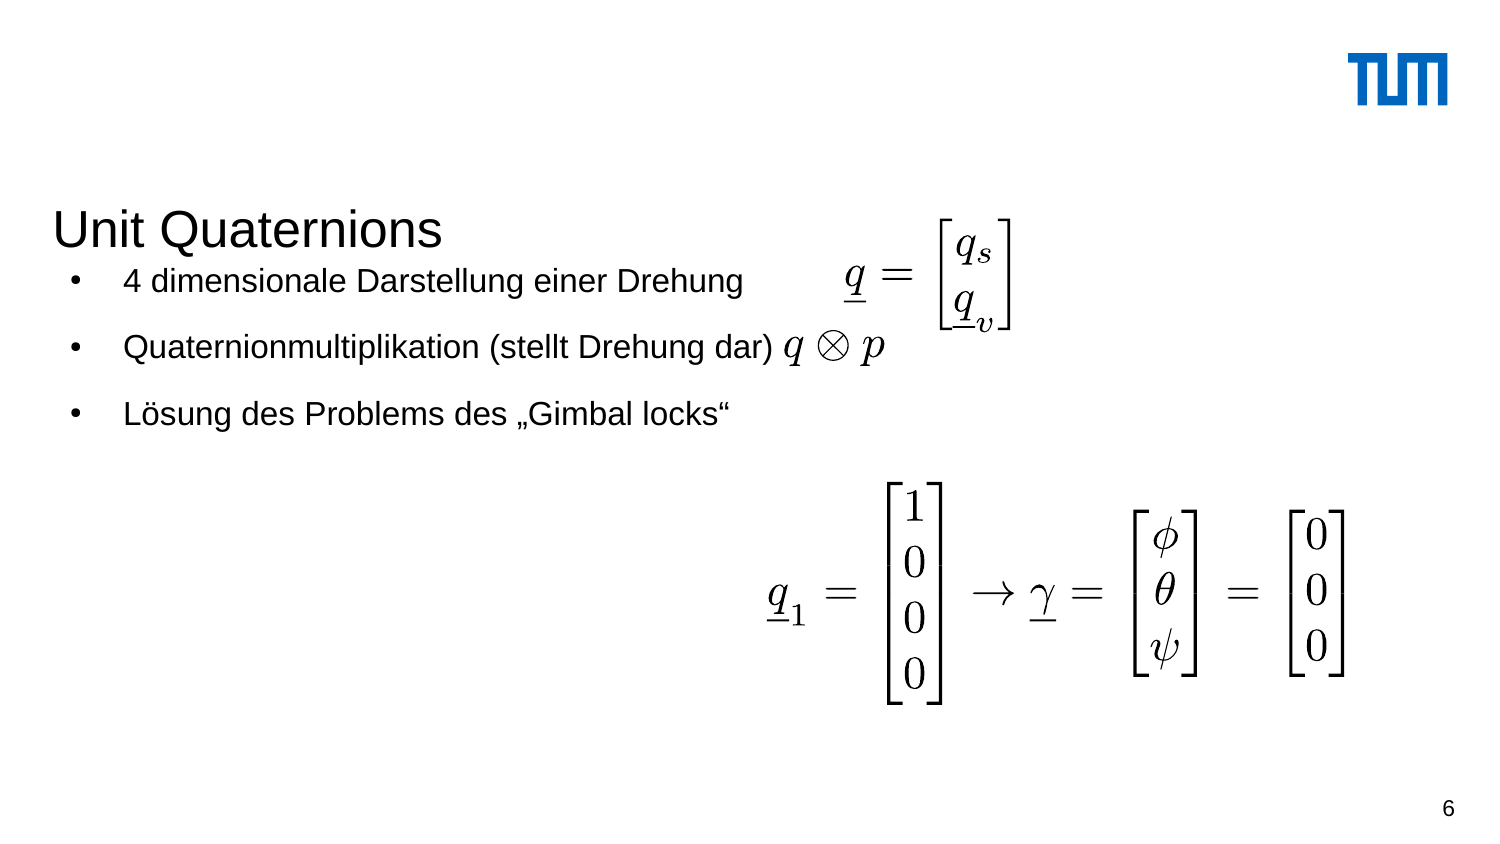

# Unit Quaternions
4 dimensionale Darstellung einer Drehung
Quaternionmultiplikation (stellt Drehung dar)
Lösung des Problems des „Gimbal locks“